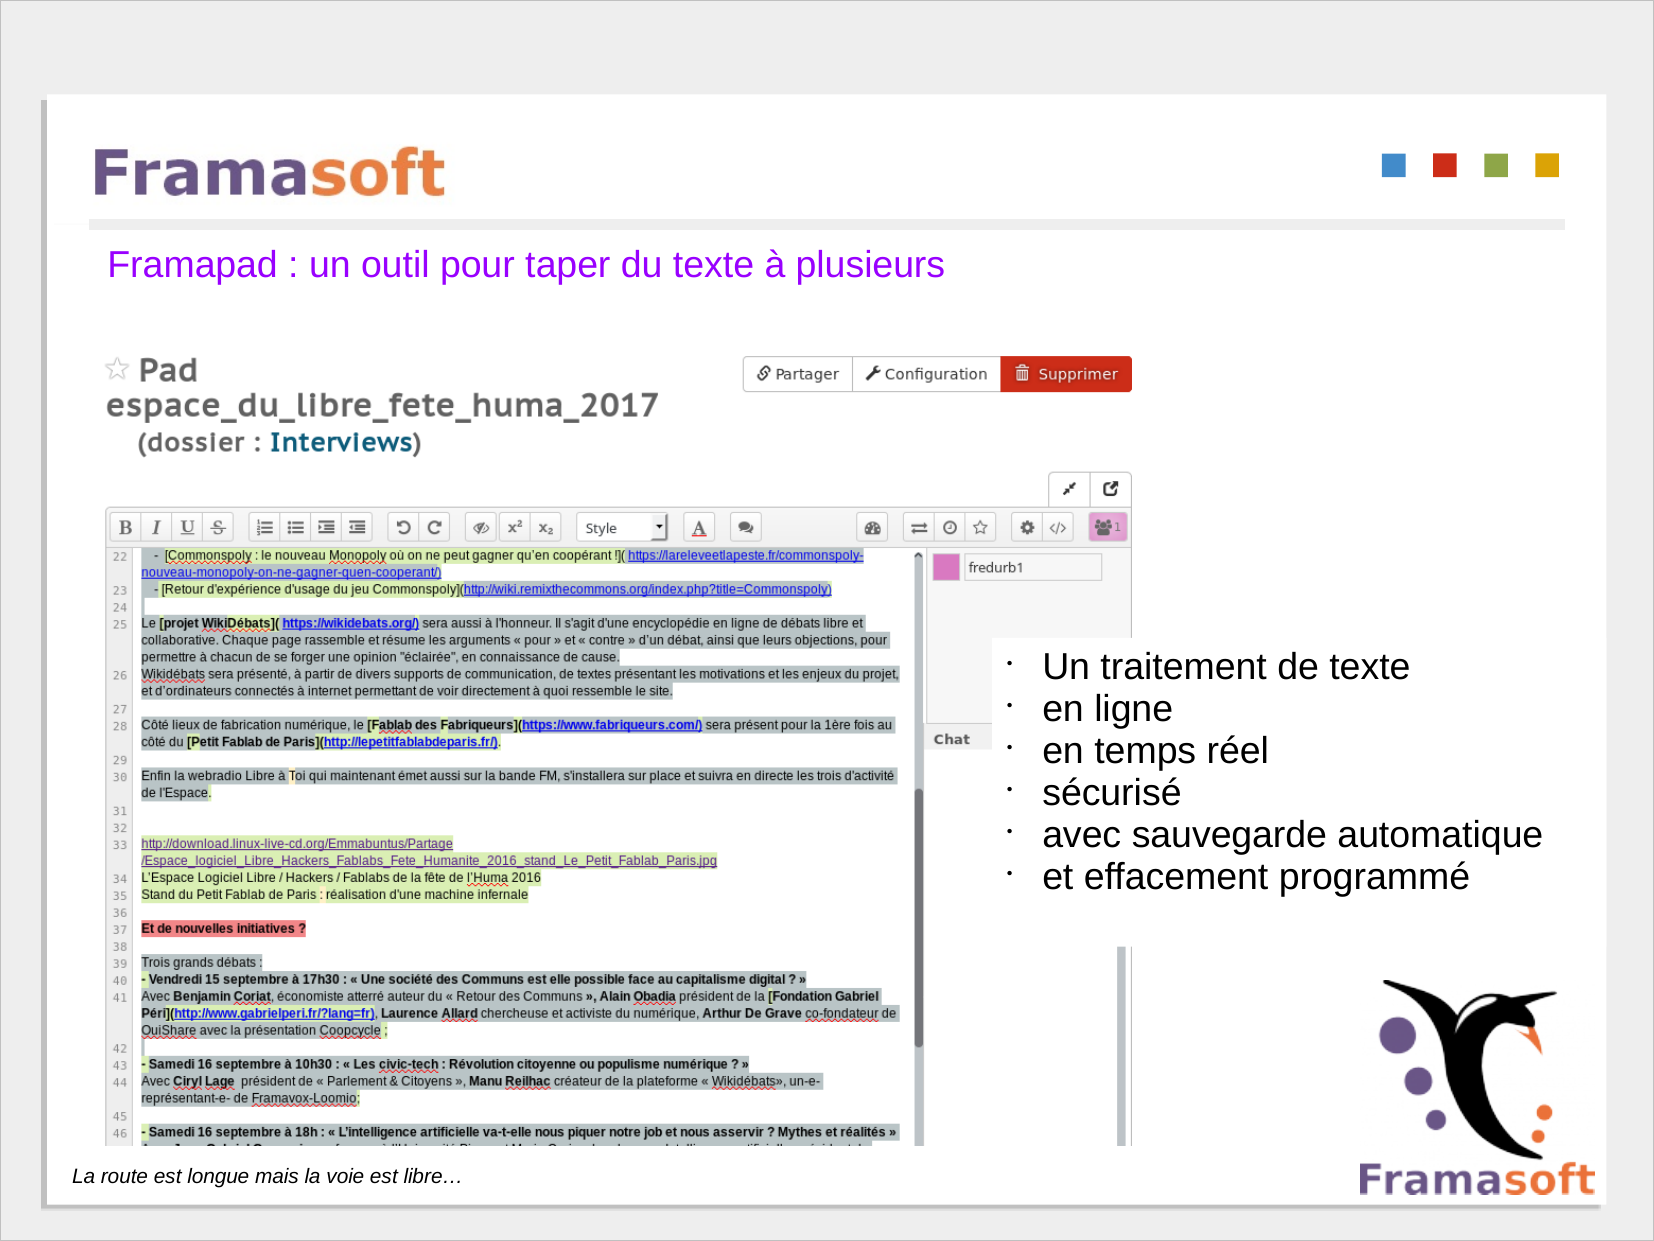

La route est longue mais la voie est libre…
Framapad : un outil pour taper du texte à plusieurs
Un traitement de texte
en ligne
en temps réel
sécurisé
avec sauvegarde automatique
et effacement programmé